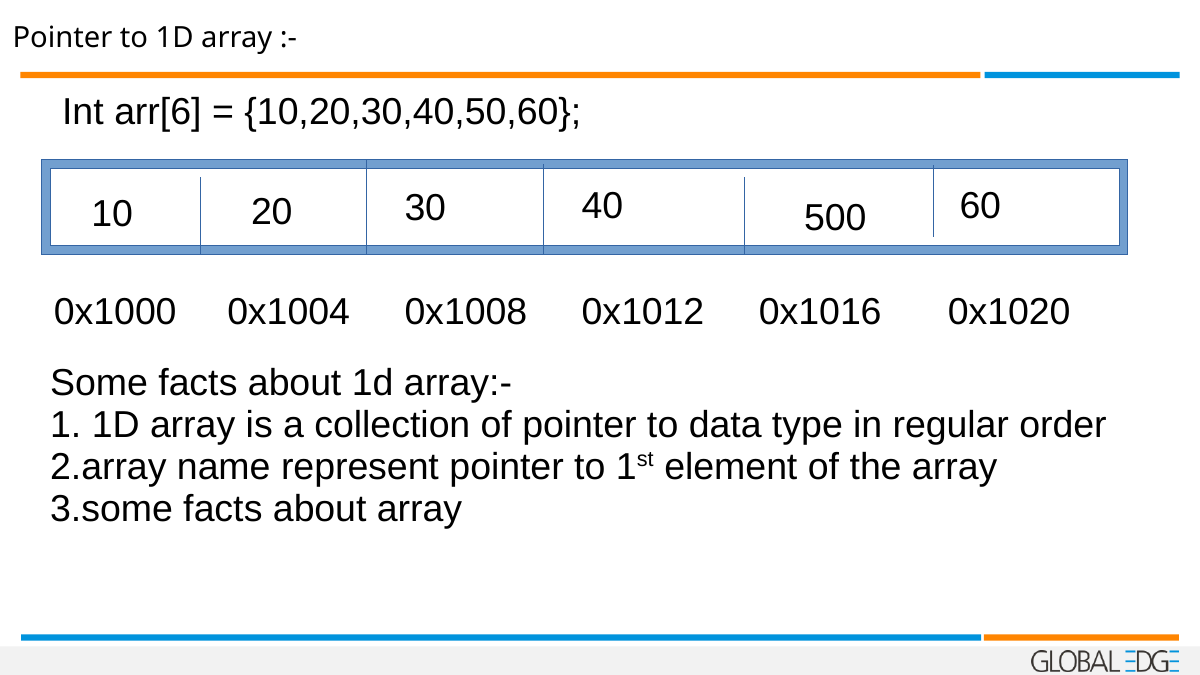

# Pointer to 1D array :-
Int arr[6] = {10,20,30,40,50,60};
40
60
30
20
10
500
0x1000
0x1004
0x1008
0x1012
0x1016
0x1020
Some facts about 1d array:-
1. 1D array is a collection of pointer to data type in regular order
2.array name represent pointer to 1st element of the array
3.some facts about array